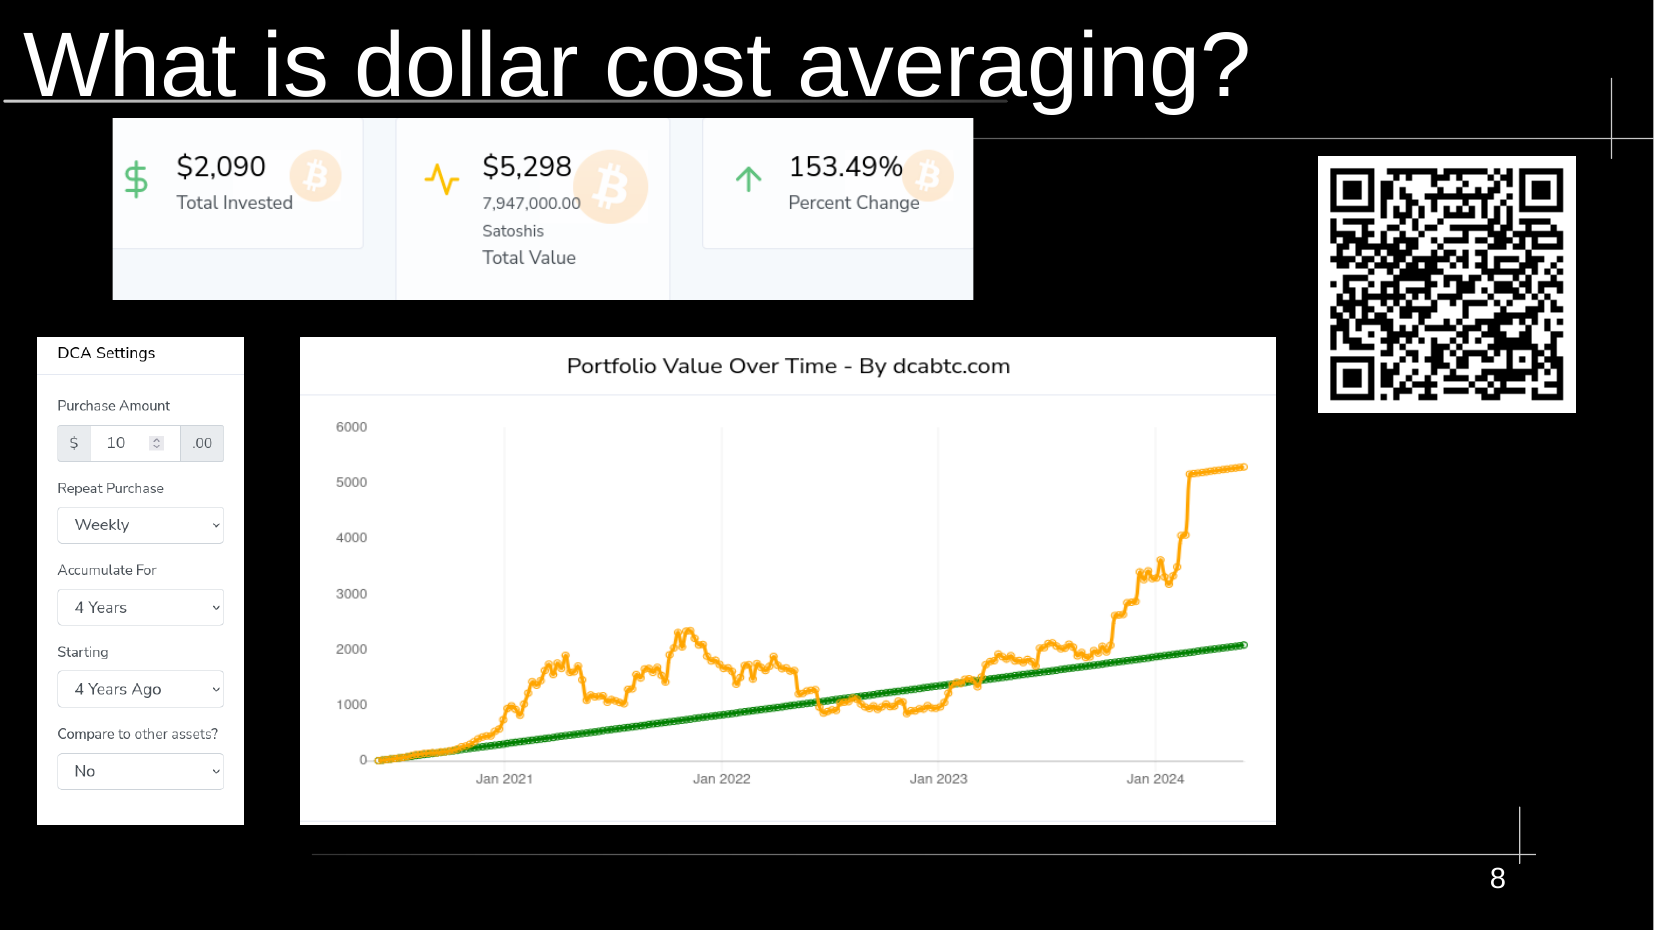

# What is dollar cost averaging?
8